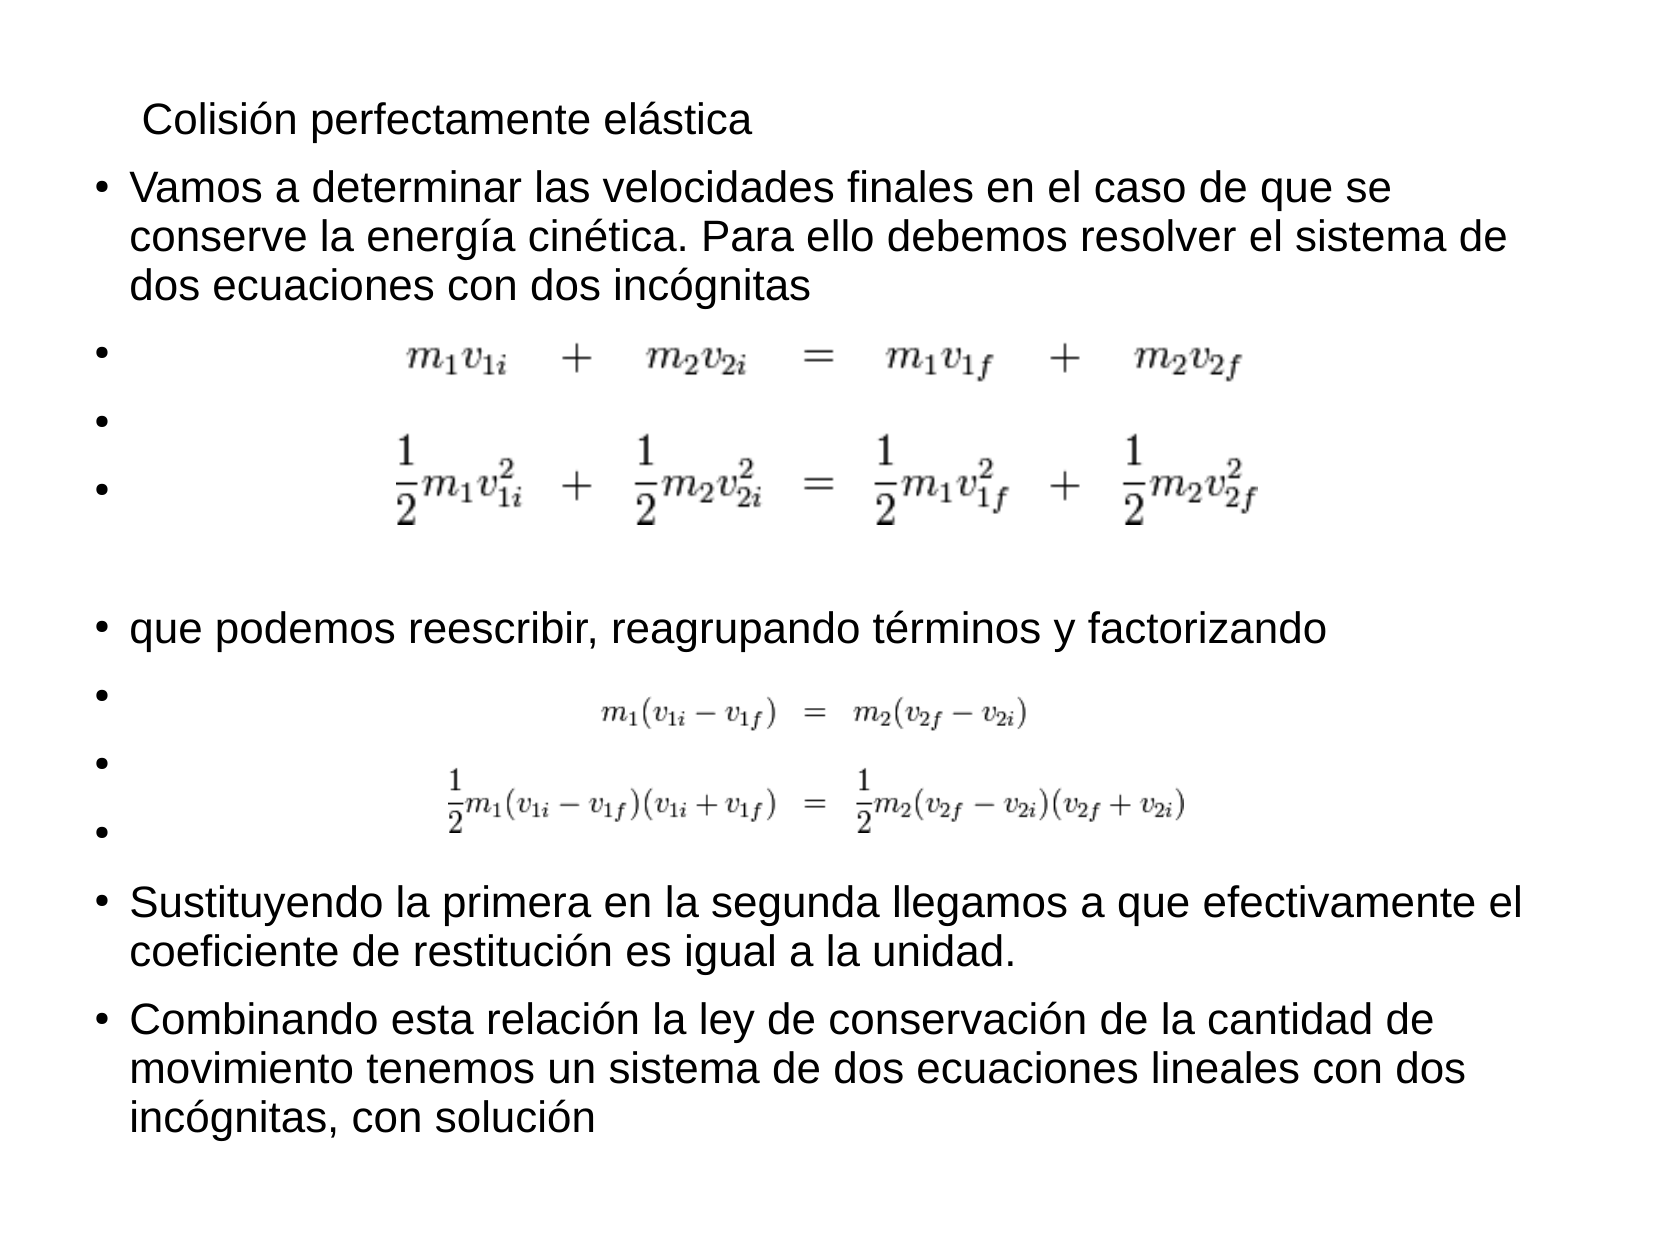

# Colisión perfectamente elástica
Vamos a determinar las velocidades finales en el caso de que se conserve la energía cinética. Para ello debemos resolver el sistema de dos ecuaciones con dos incógnitas
que podemos reescribir, reagrupando términos y factorizando
Sustituyendo la primera en la segunda llegamos a que efectivamente el coeficiente de restitución es igual a la unidad.
Combinando esta relación la ley de conservación de la cantidad de movimiento tenemos un sistema de dos ecuaciones lineales con dos incógnitas, con solución